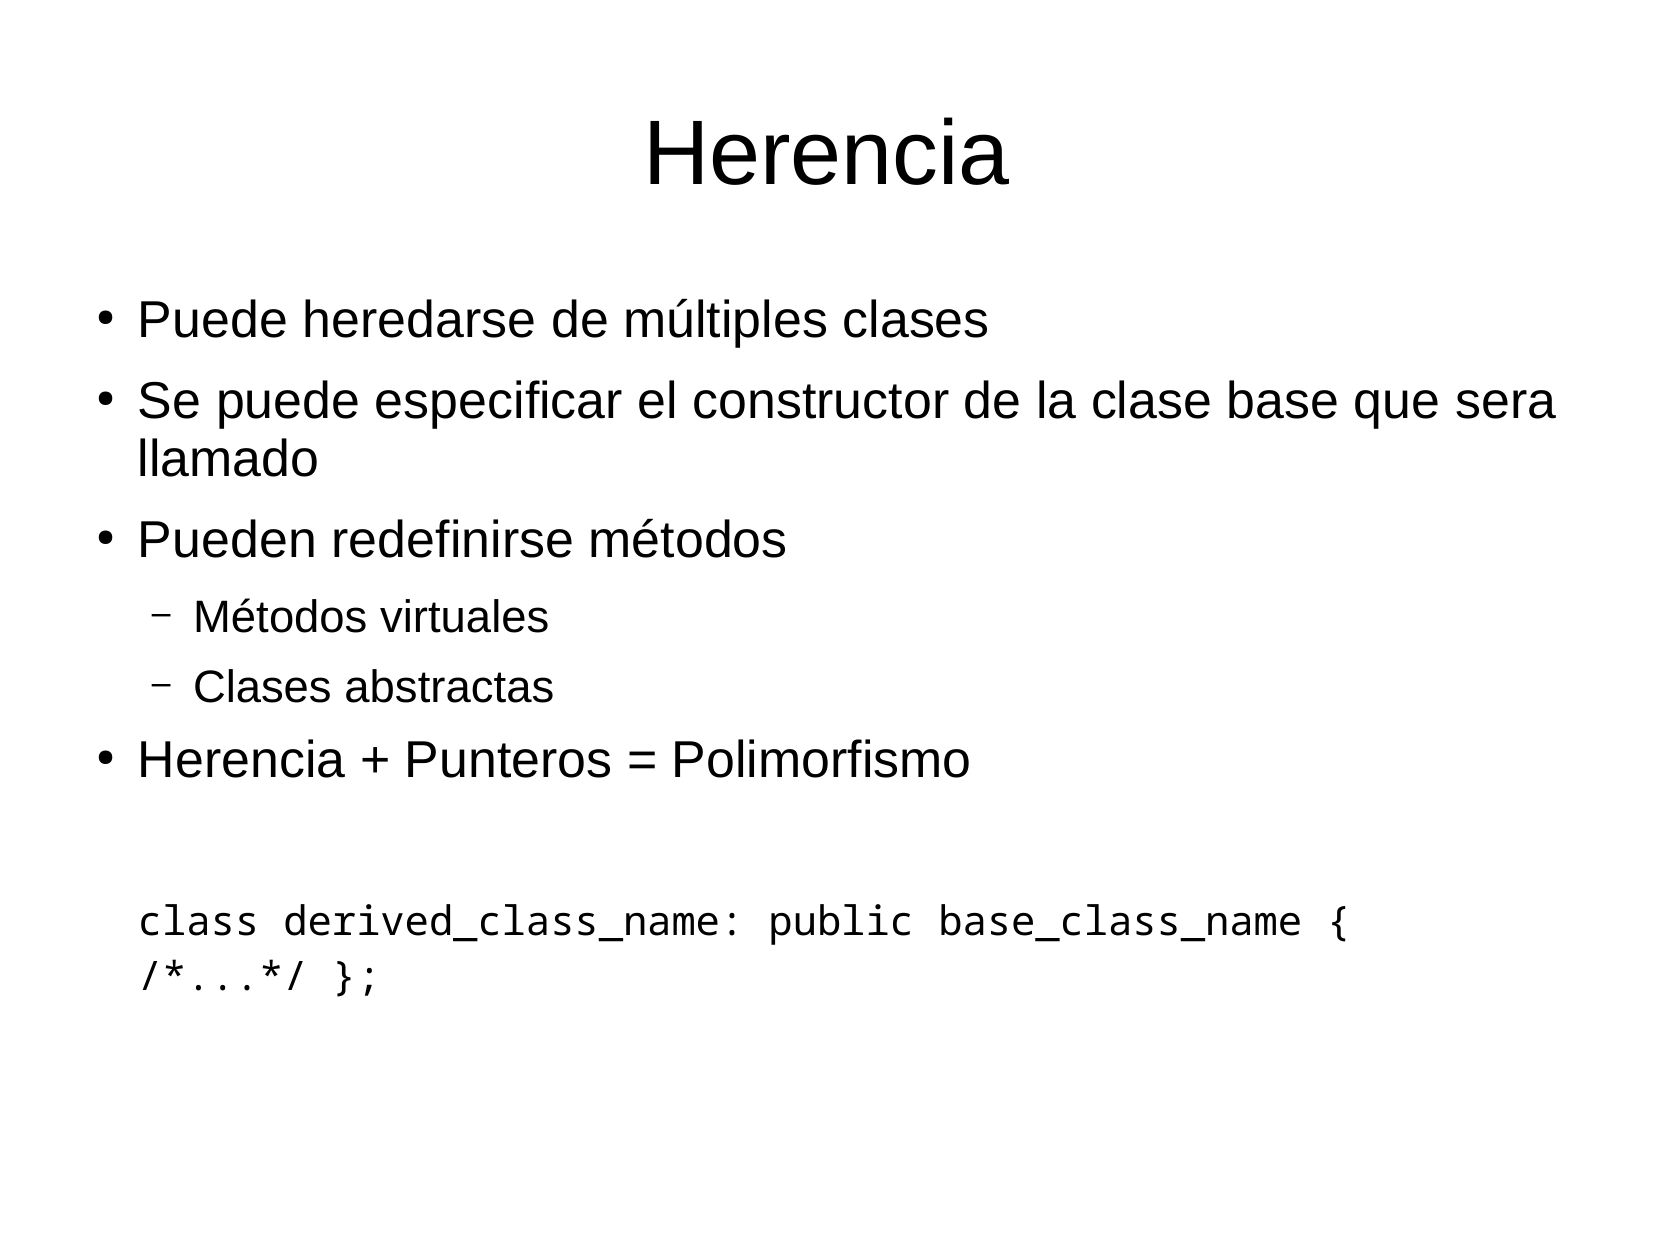

# Herencia
Puede heredarse de múltiples clases
Se puede especificar el constructor de la clase base que sera llamado
Pueden redefinirse métodos
Métodos virtuales
Clases abstractas
Herencia + Punteros = Polimorfismo
class derived_class_name: public base_class_name { /*...*/ };